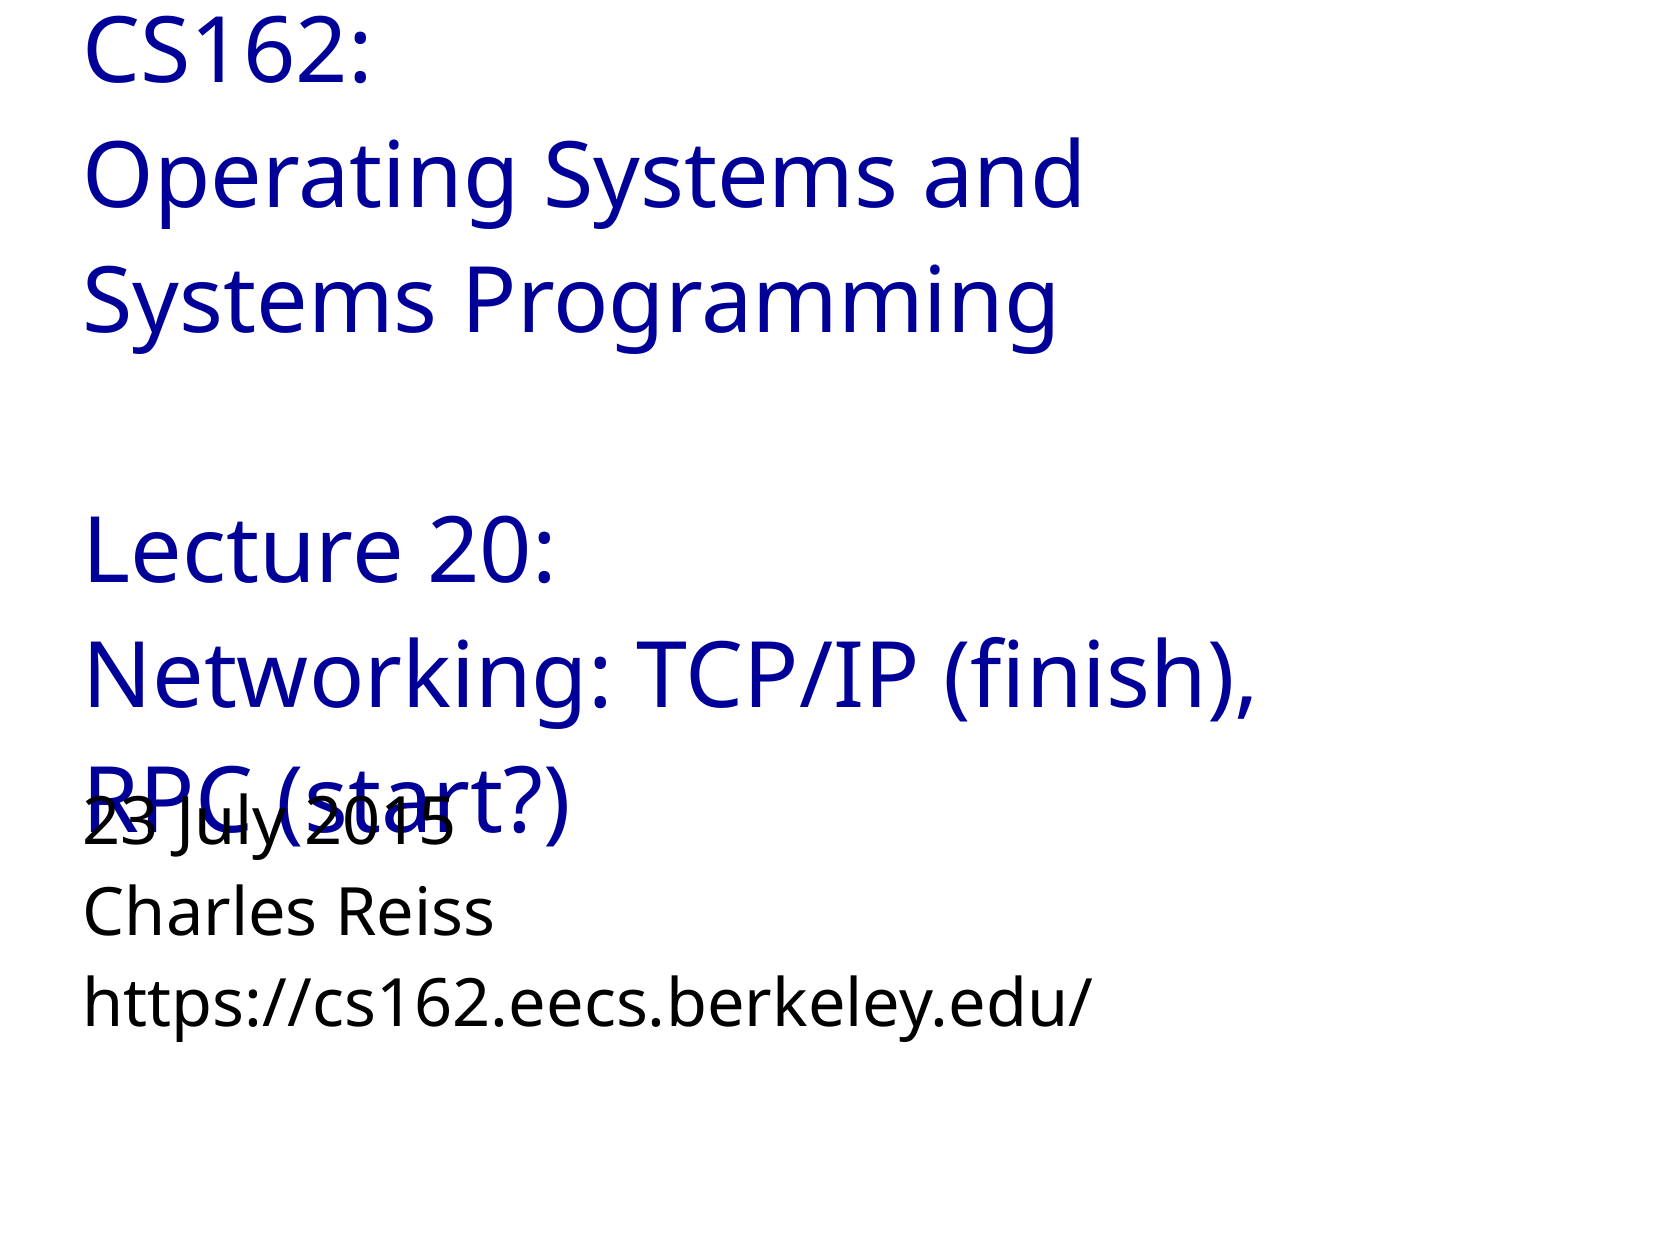

# CS162: Operating Systems and Systems Programming Lecture 20: Networking: TCP/IP (finish), RPC (start?)
23 July 2015
Charles Reiss
https://cs162.eecs.berkeley.edu/